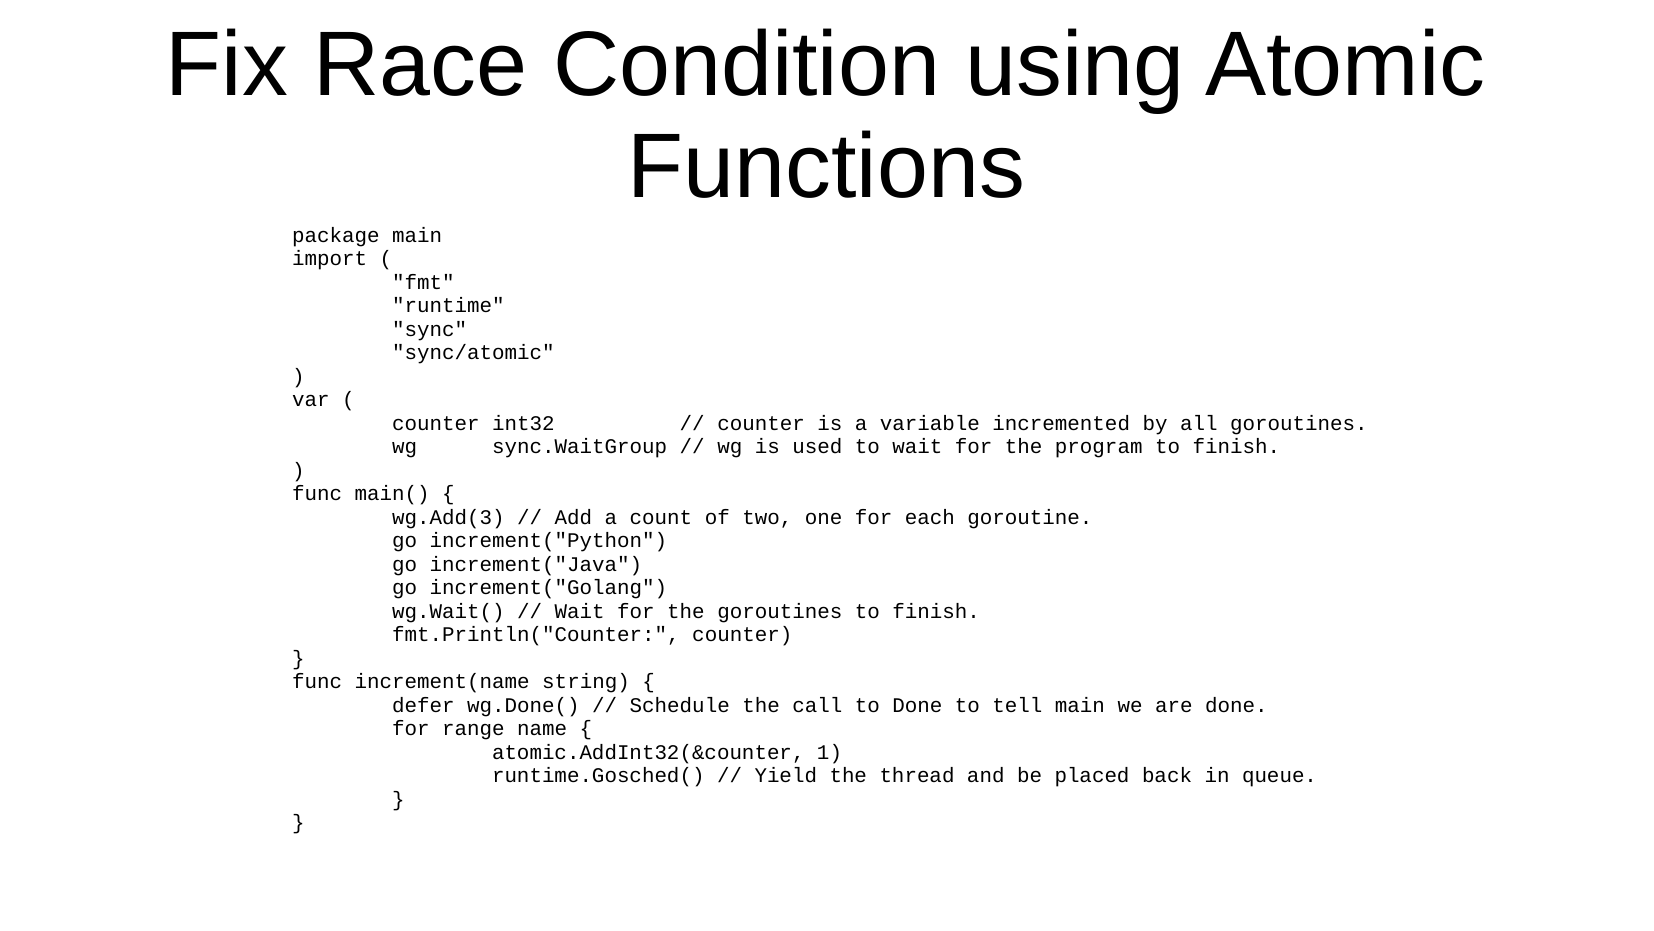

# Fix Race Condition using Atomic Functions
package main
import (
 "fmt"
 "runtime"
 "sync"
 "sync/atomic"
)
var (
 counter int32 // counter is a variable incremented by all goroutines.
 wg sync.WaitGroup // wg is used to wait for the program to finish.
)
func main() {
 wg.Add(3) // Add a count of two, one for each goroutine.
 go increment("Python")
 go increment("Java")
 go increment("Golang")
 wg.Wait() // Wait for the goroutines to finish.
 fmt.Println("Counter:", counter)
}
func increment(name string) {
 defer wg.Done() // Schedule the call to Done to tell main we are done.
 for range name {
 atomic.AddInt32(&counter, 1)
 runtime.Gosched() // Yield the thread and be placed back in queue.
 }
}